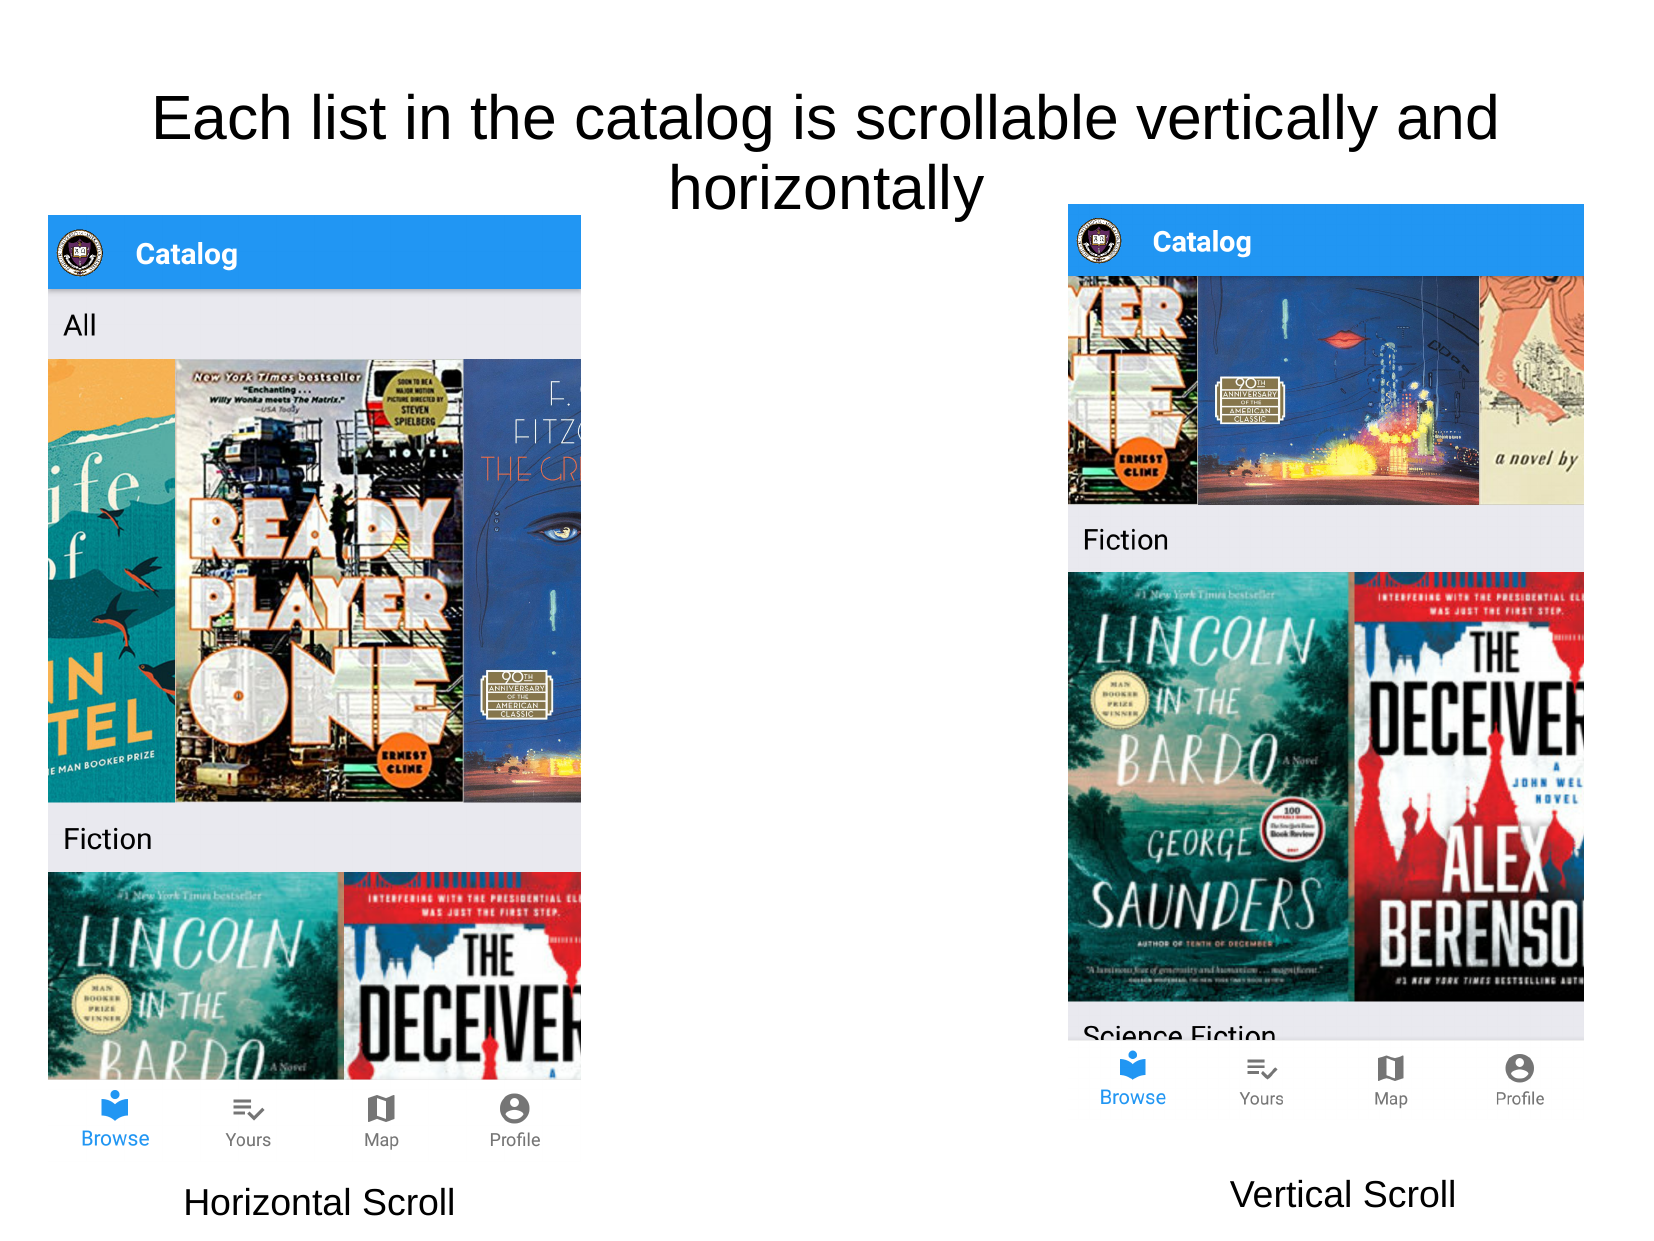

# Each list in the catalog is scrollable vertically and horizontally
Vertical Scroll
Horizontal Scroll